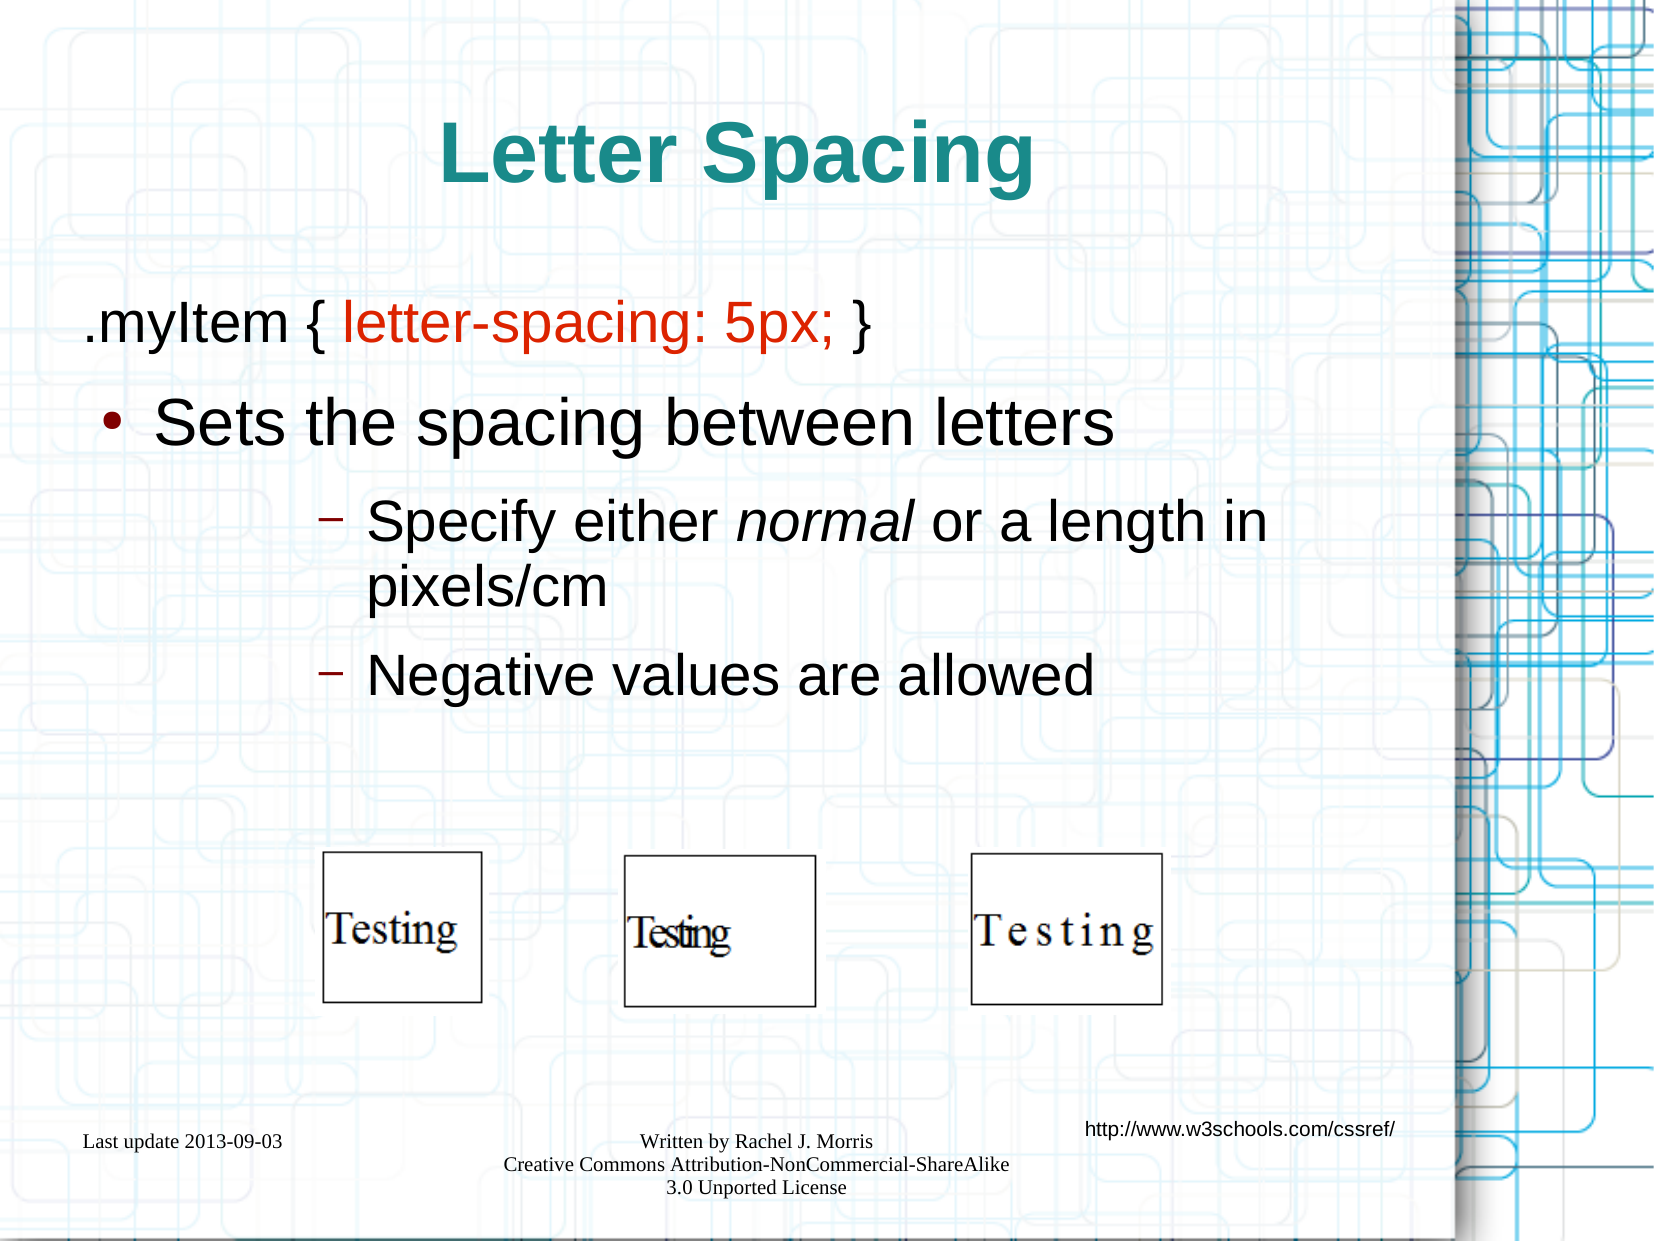

# Letter Spacing
.myItem { letter-spacing: 5px; }
Sets the spacing between letters
Specify either normal or a length in pixels/cm
Negative values are allowed
http://www.w3schools.com/cssref/